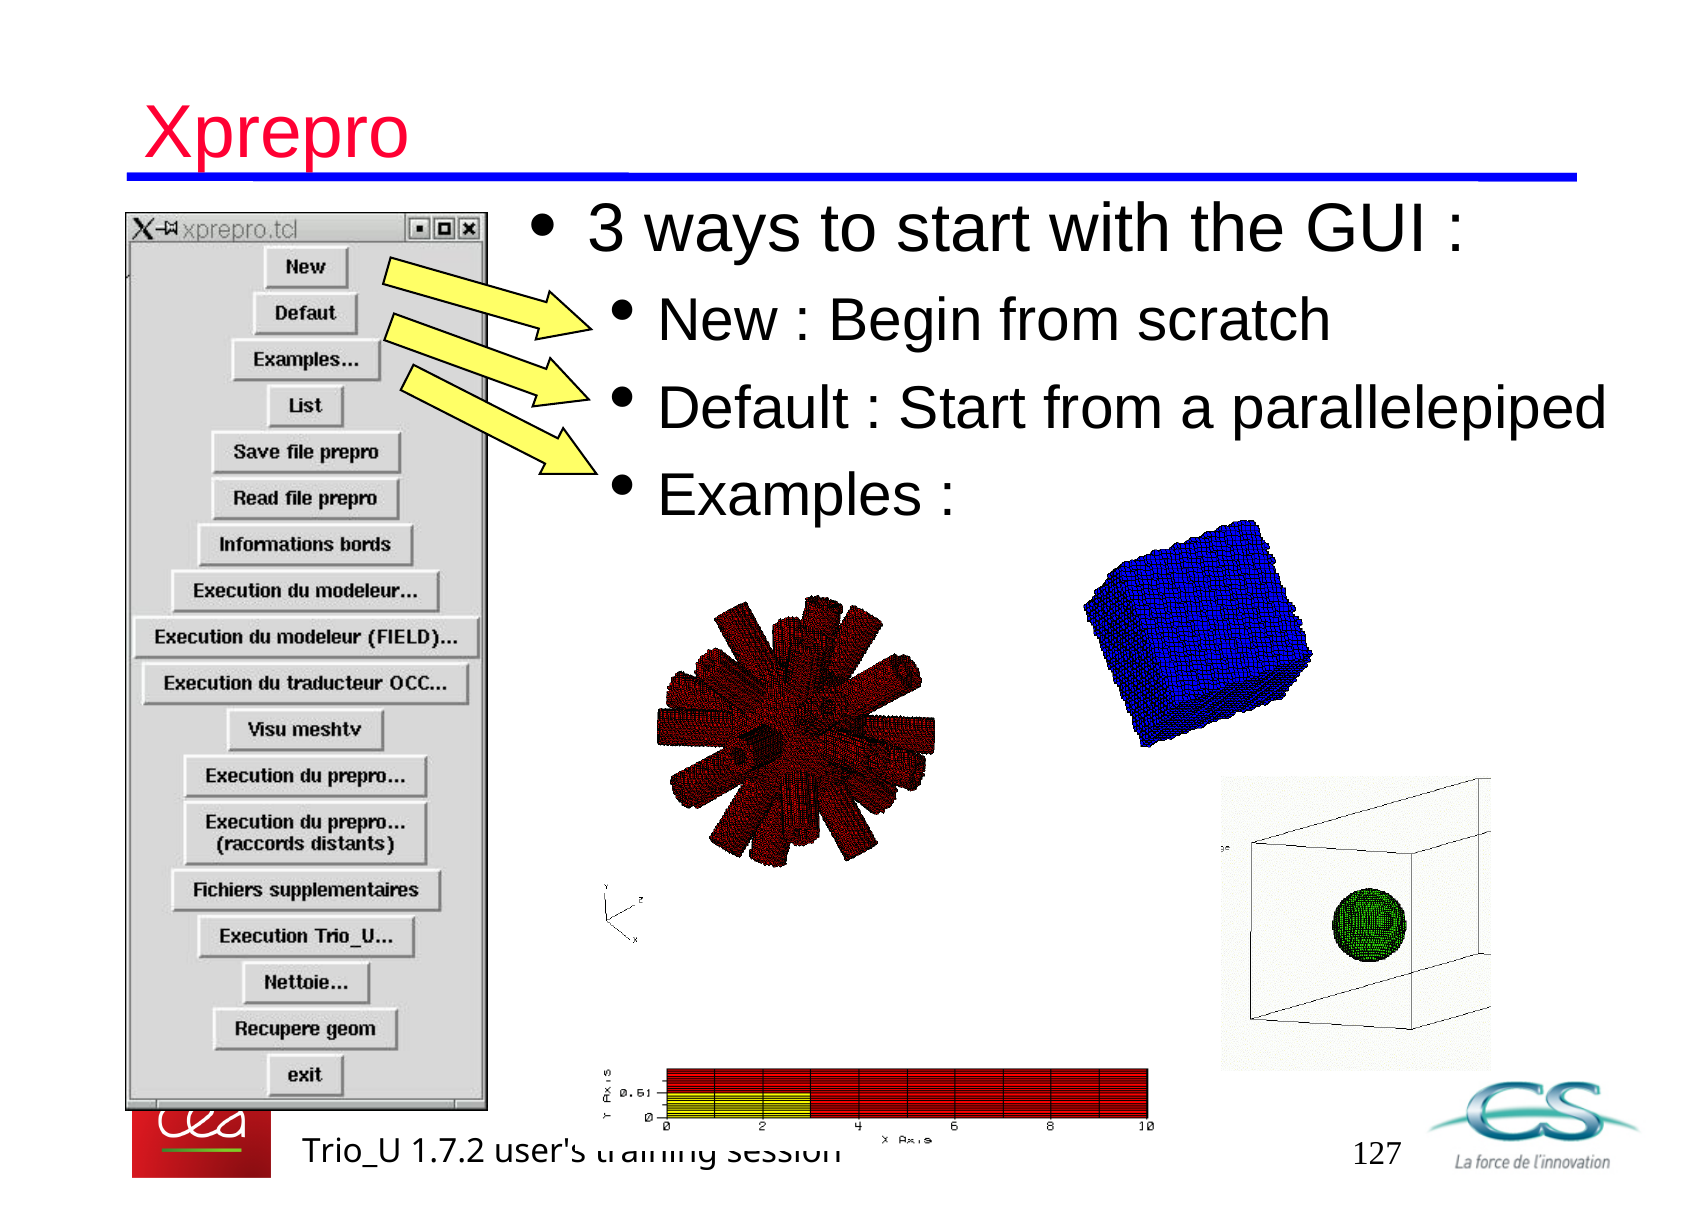

# Xprepro
3 ways to start with the GUI :
New : Begin from scratch
Default : Start from a parallelepiped
Examples :
Trio_U 1.7.2 user's training session
127